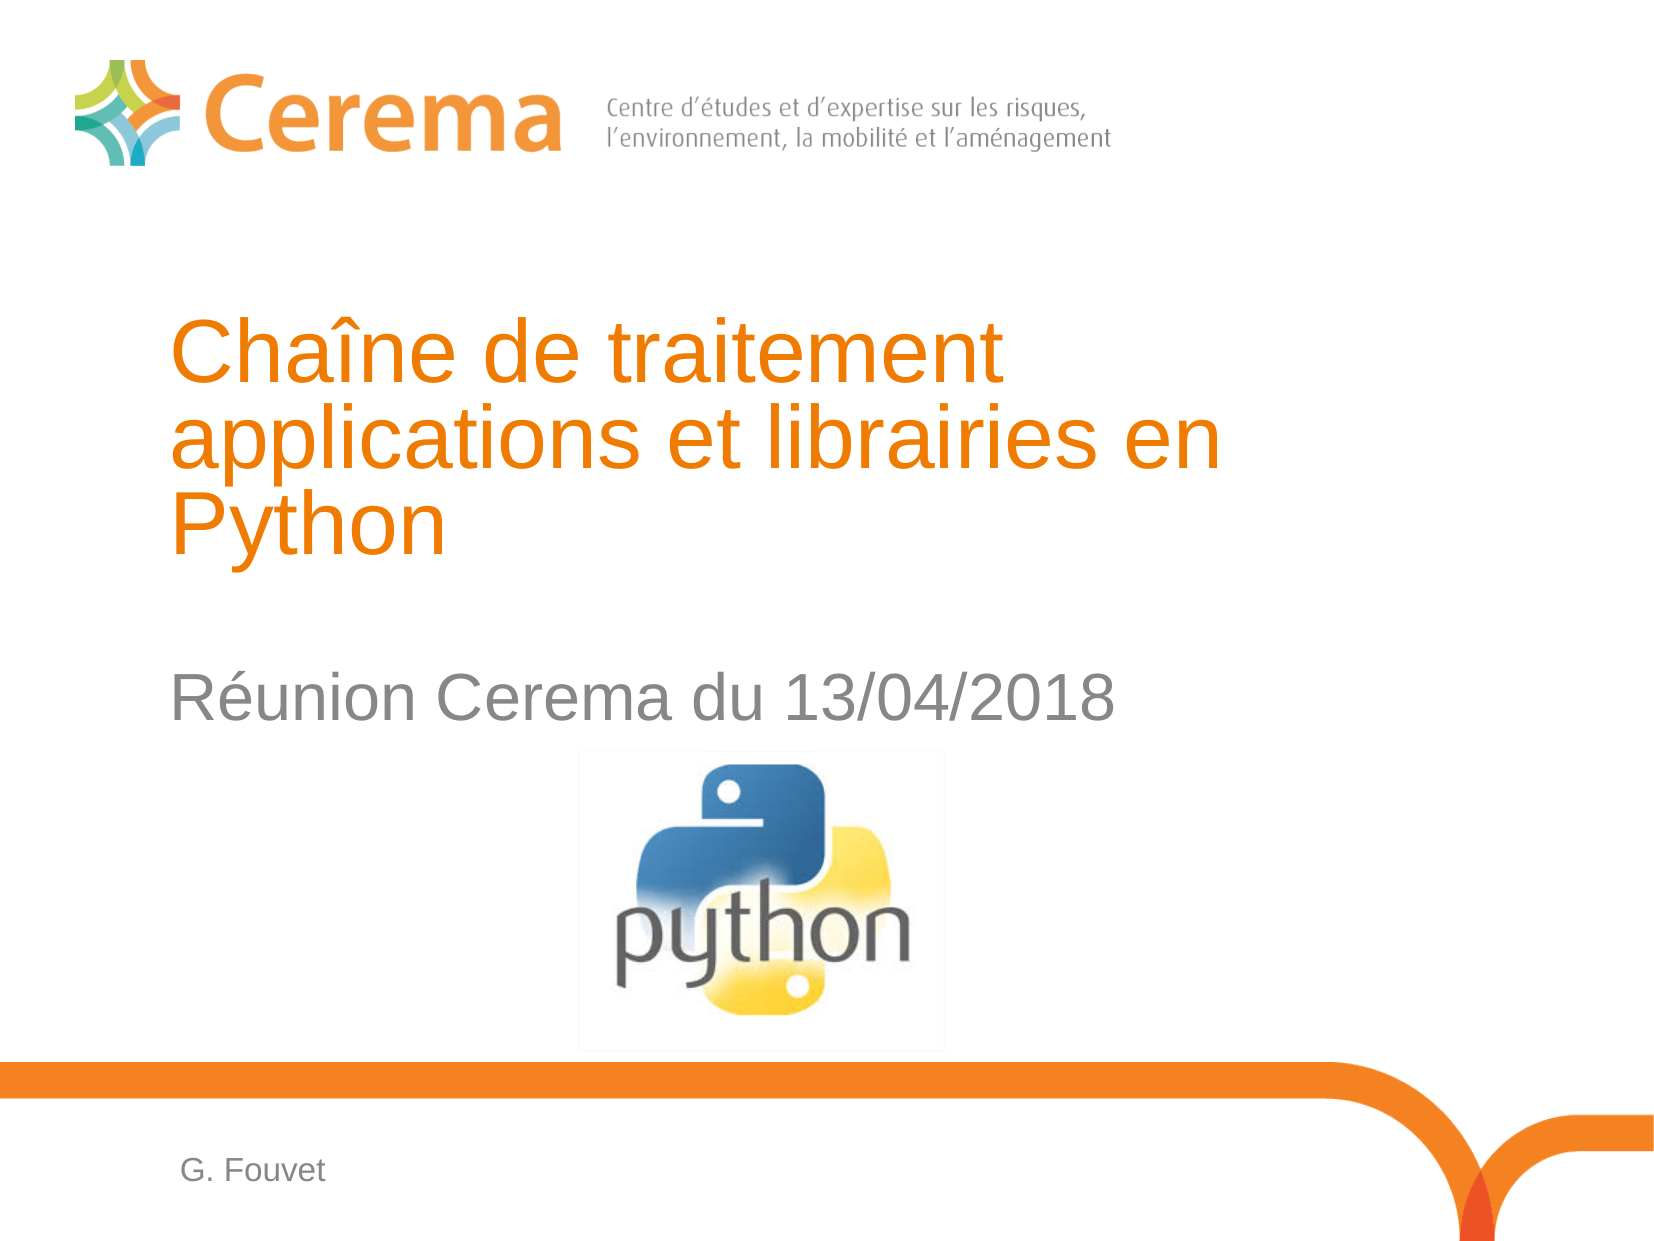

Chaîne de traitement
applications et librairies en Python
Réunion Cerema du 13/04/2018
G. Fouvet